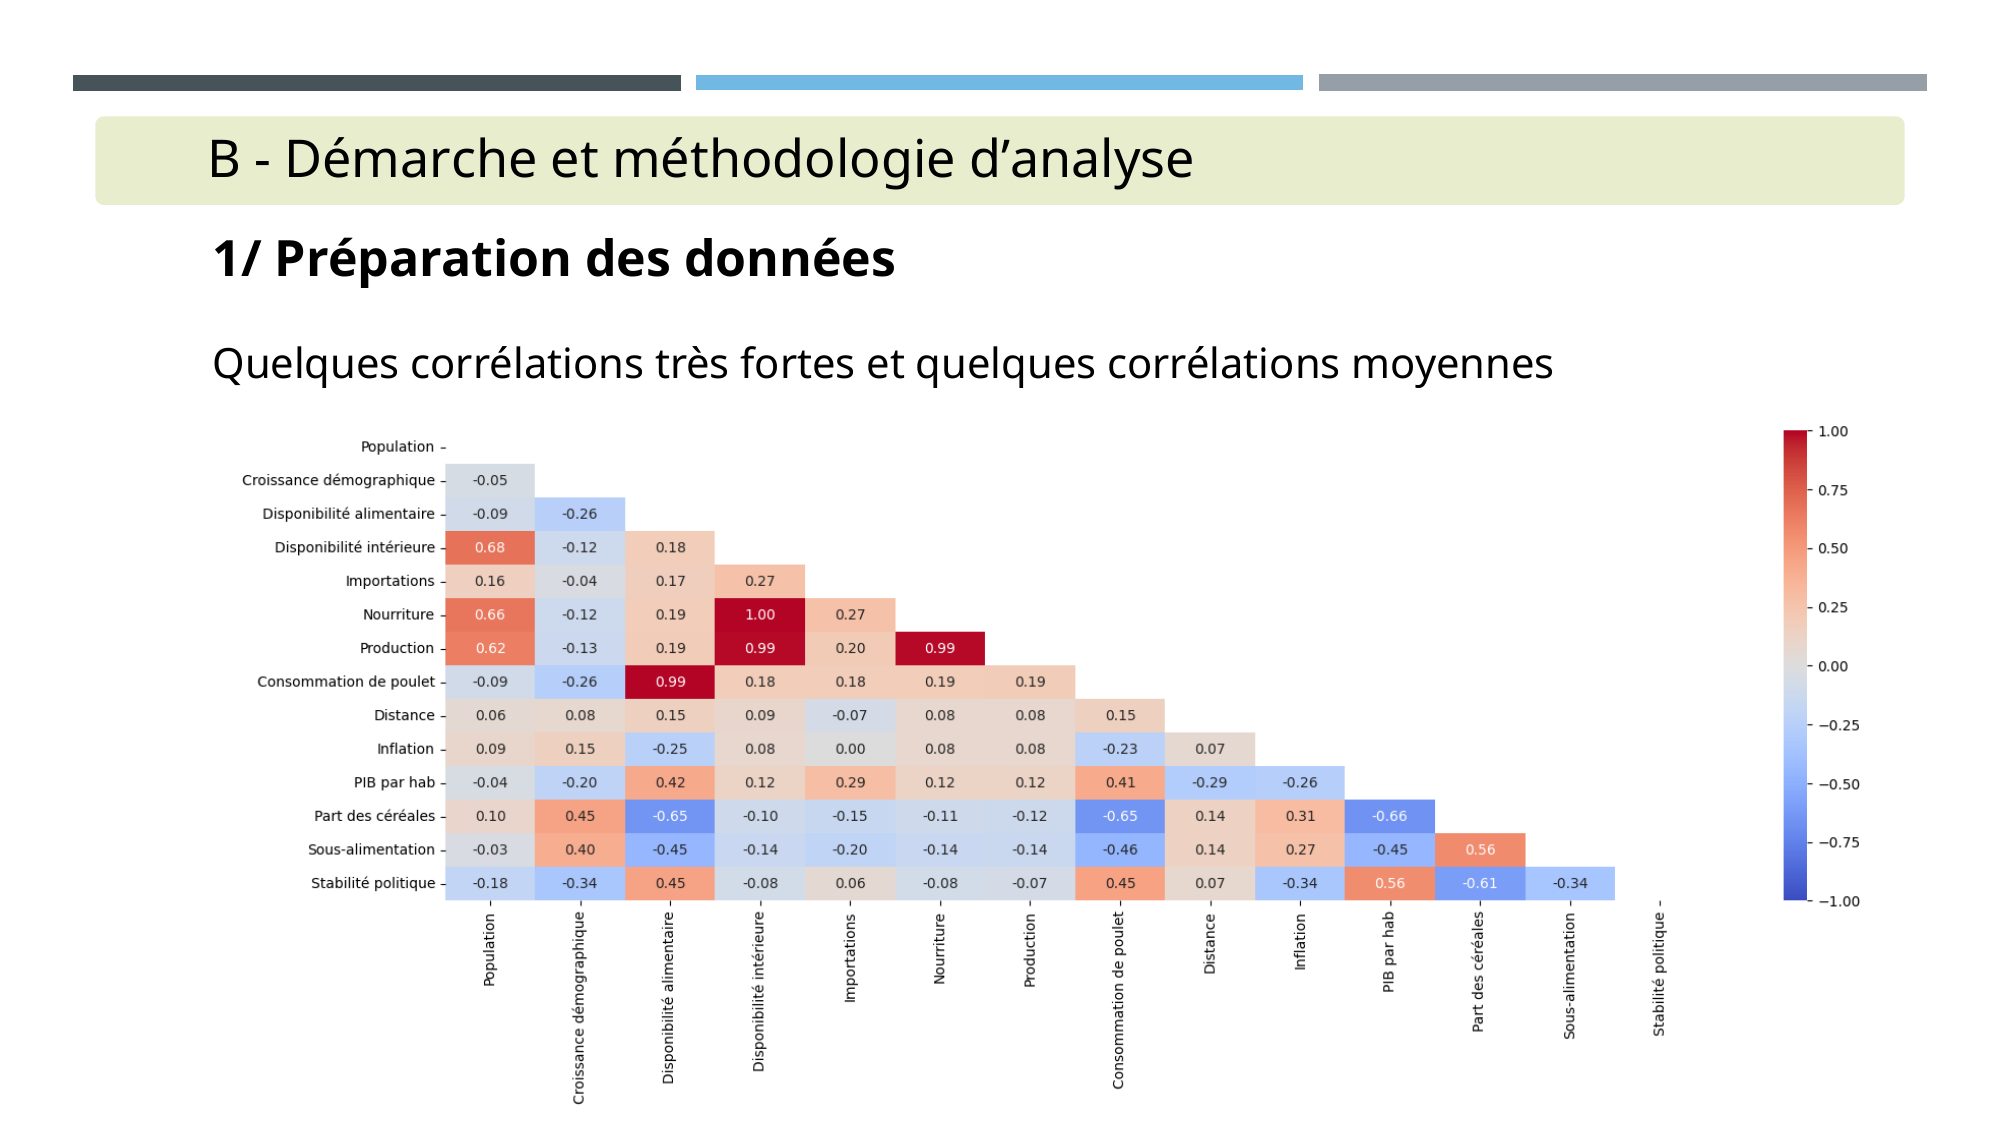

B - Démarche et méthodologie d’analyse
1/ Préparation des données
Quelques corrélations très fortes et quelques corrélations moyennes
6